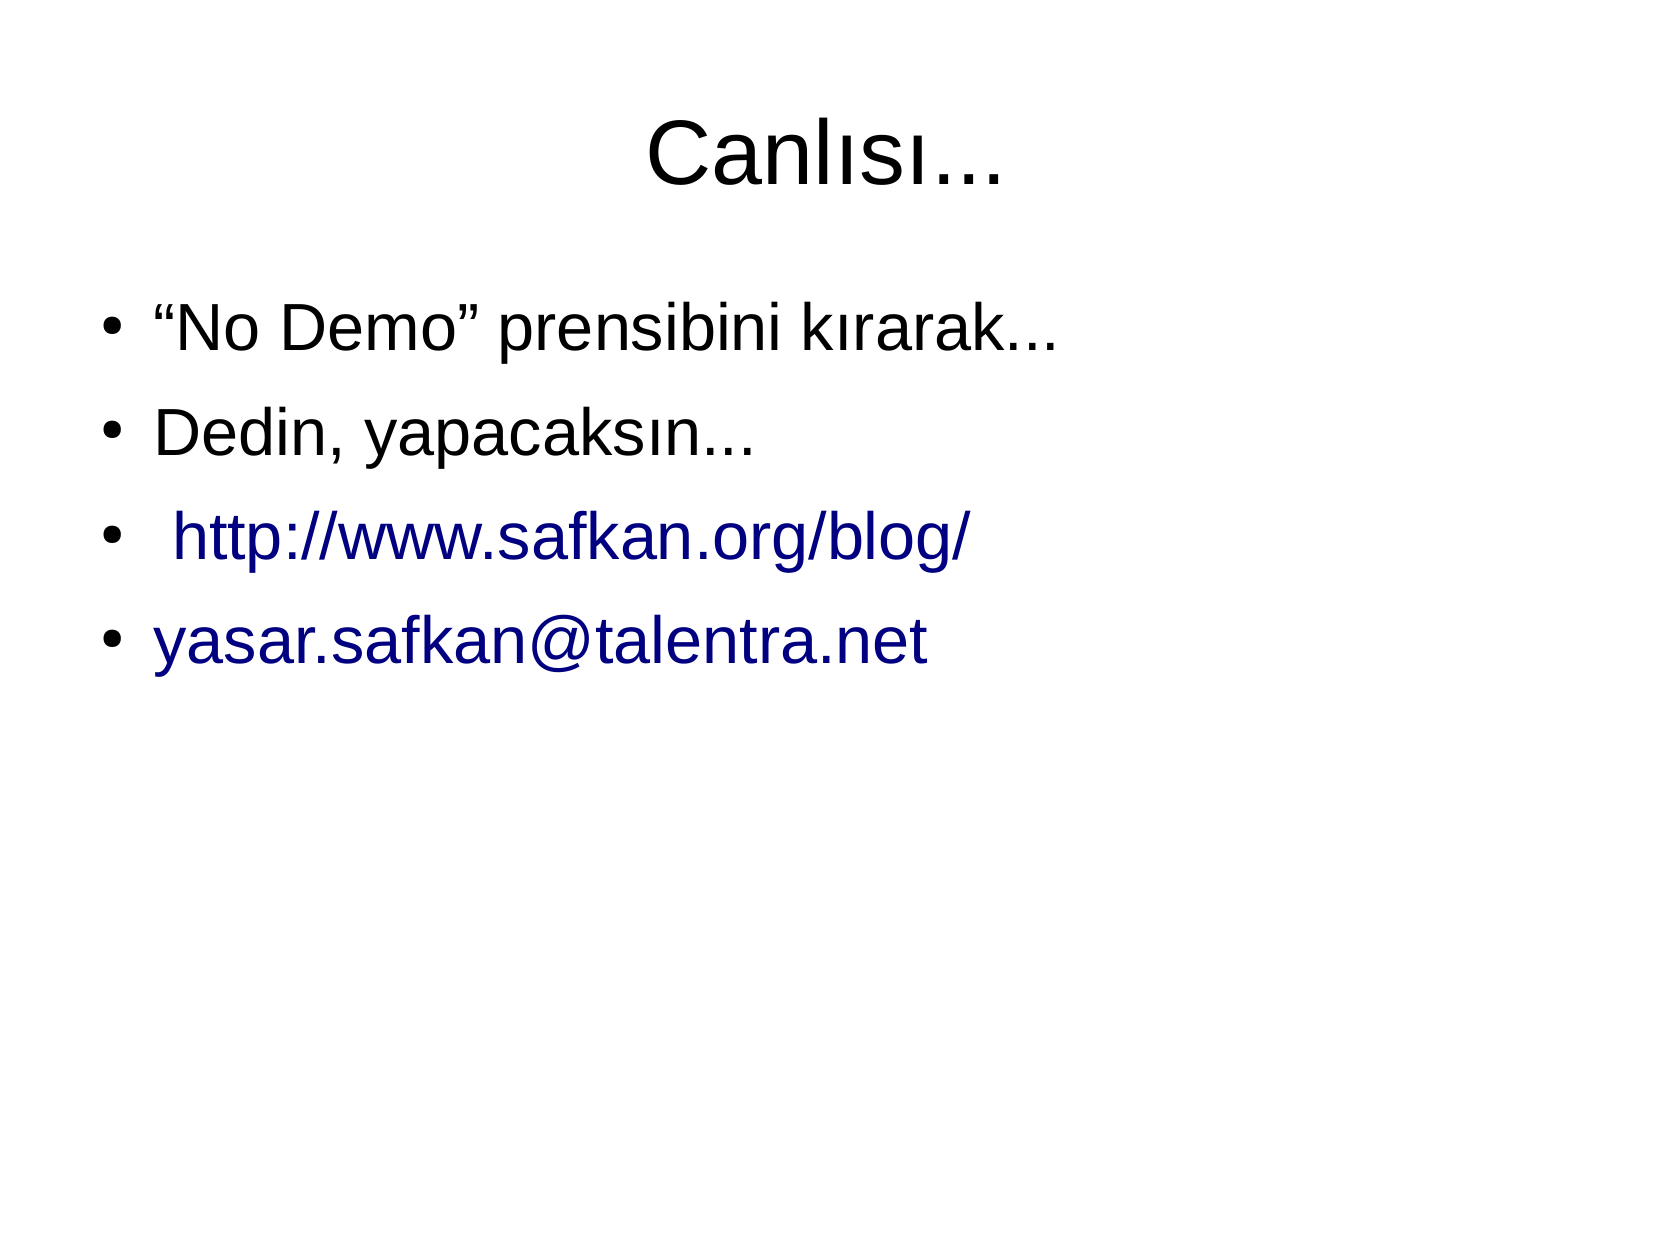

# Canlısı...
“No Demo” prensibini kırarak...
Dedin, yapacaksın...
 http://www.safkan.org/blog/
yasar.safkan@talentra.net